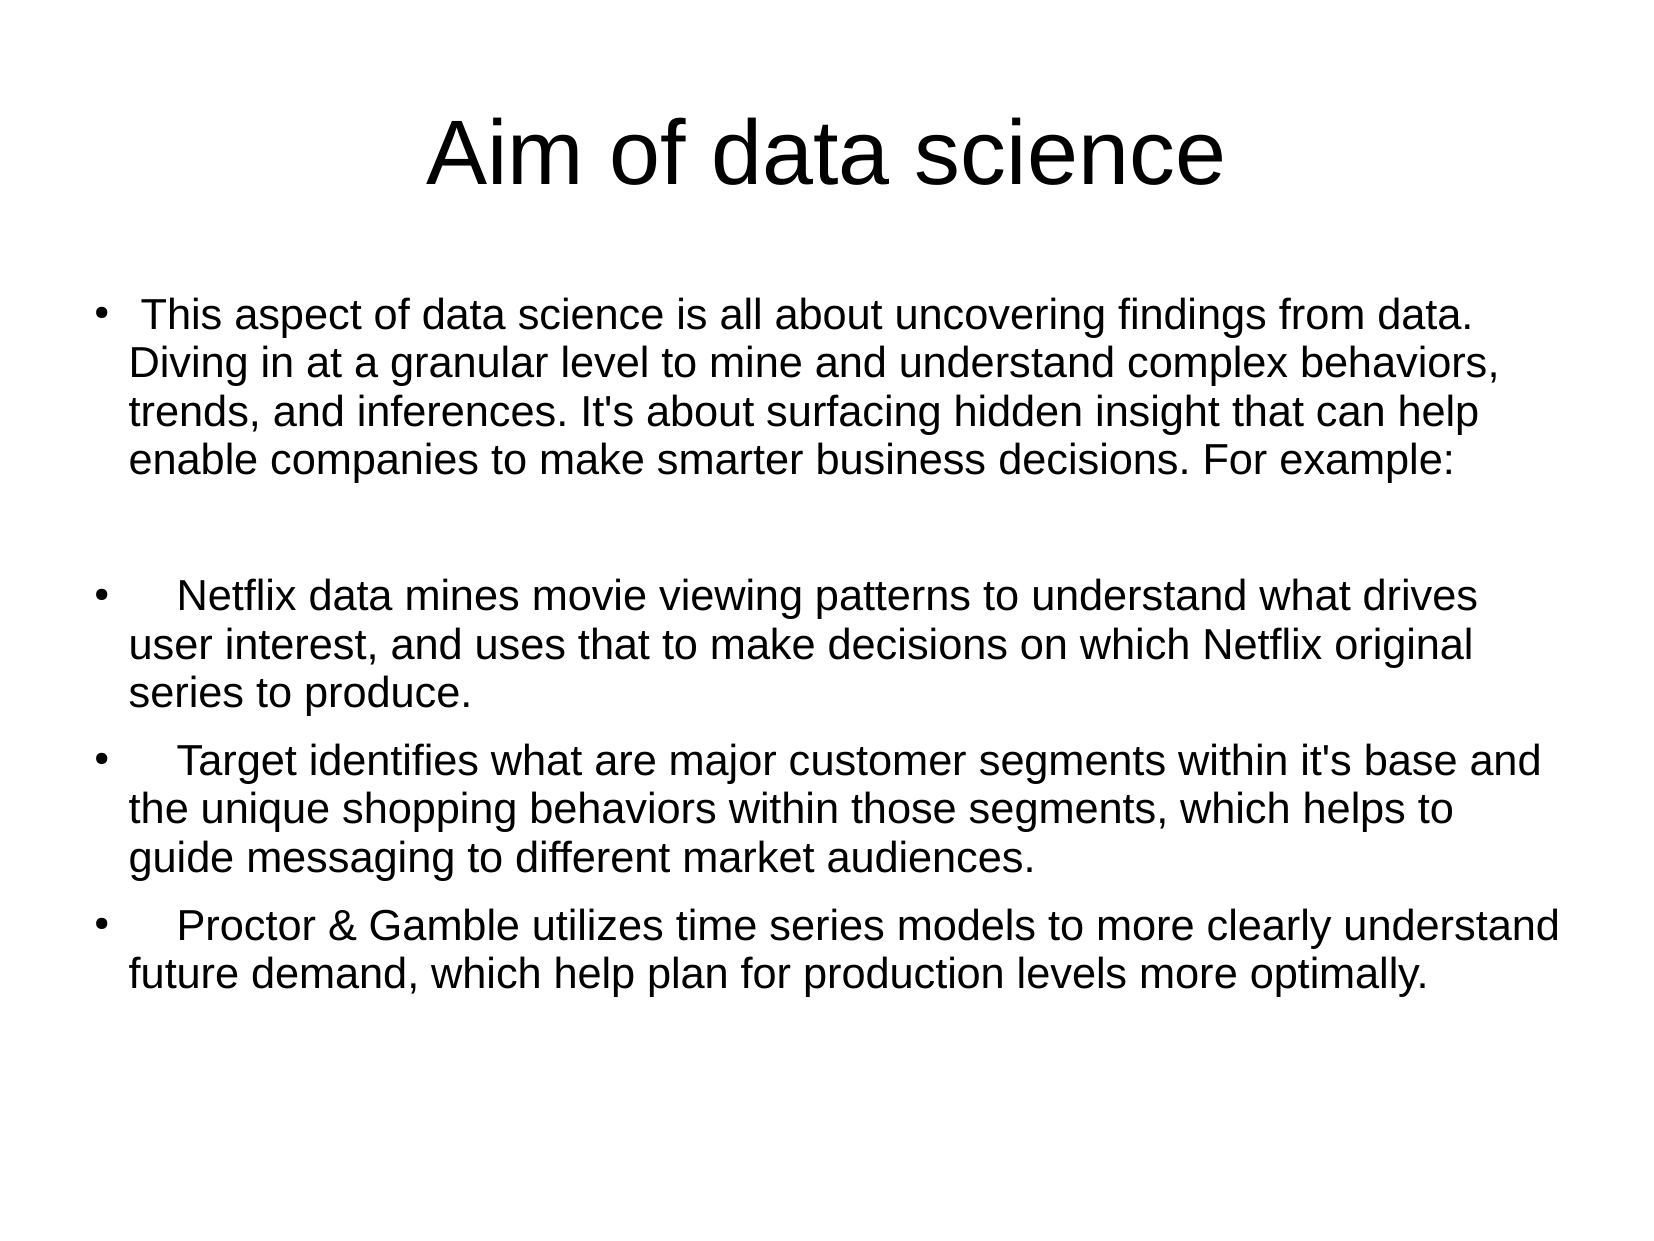

# Aim of data science
 This aspect of data science is all about uncovering findings from data. Diving in at a granular level to mine and understand complex behaviors, trends, and inferences. It's about surfacing hidden insight that can help enable companies to make smarter business decisions. For example:
 Netflix data mines movie viewing patterns to understand what drives user interest, and uses that to make decisions on which Netflix original series to produce.
 Target identifies what are major customer segments within it's base and the unique shopping behaviors within those segments, which helps to guide messaging to different market audiences.
 Proctor & Gamble utilizes time series models to more clearly understand future demand, which help plan for production levels more optimally.